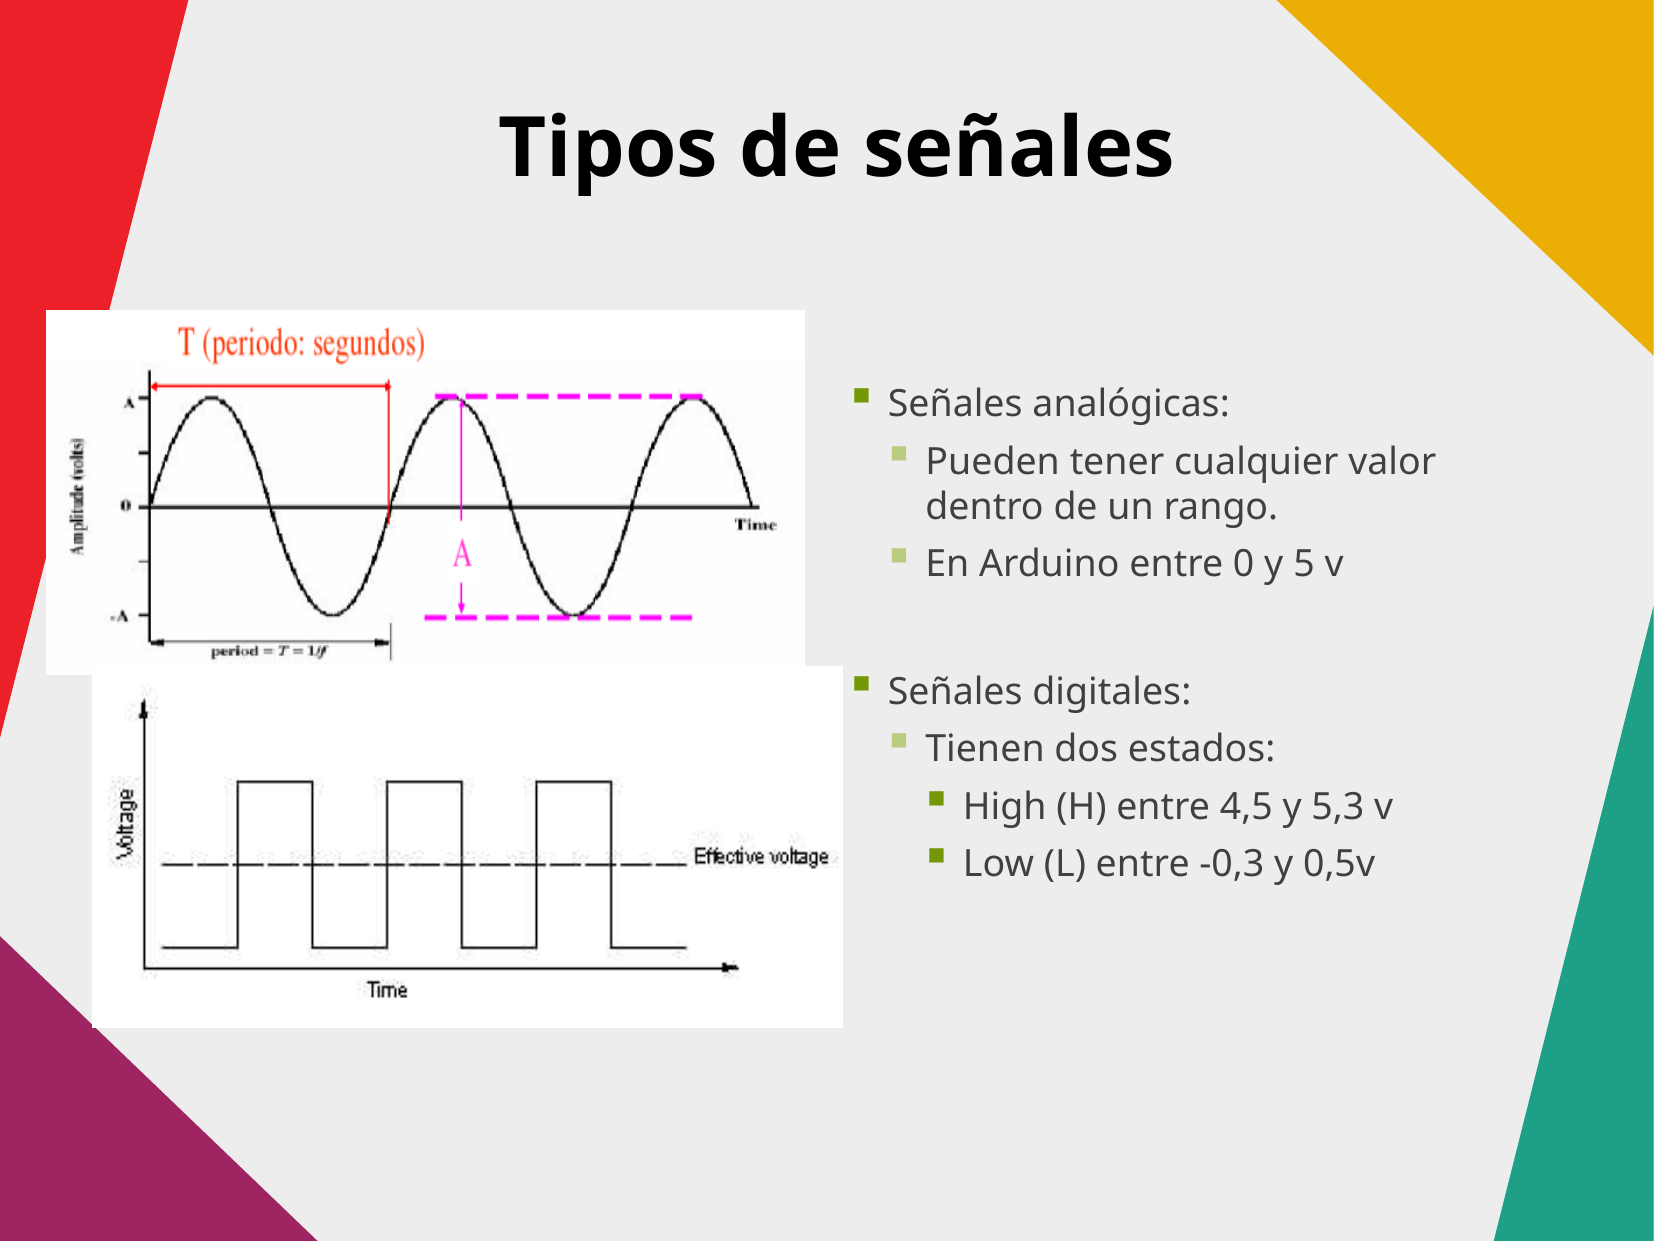

# Tipos de señales
Señales analógicas:
Pueden tener cualquier valor dentro de un rango.
En Arduino entre 0 y 5 v
Señales digitales:
Tienen dos estados:
High (H) entre 4,5 y 5,3 v
Low (L) entre -0,3 y 0,5v